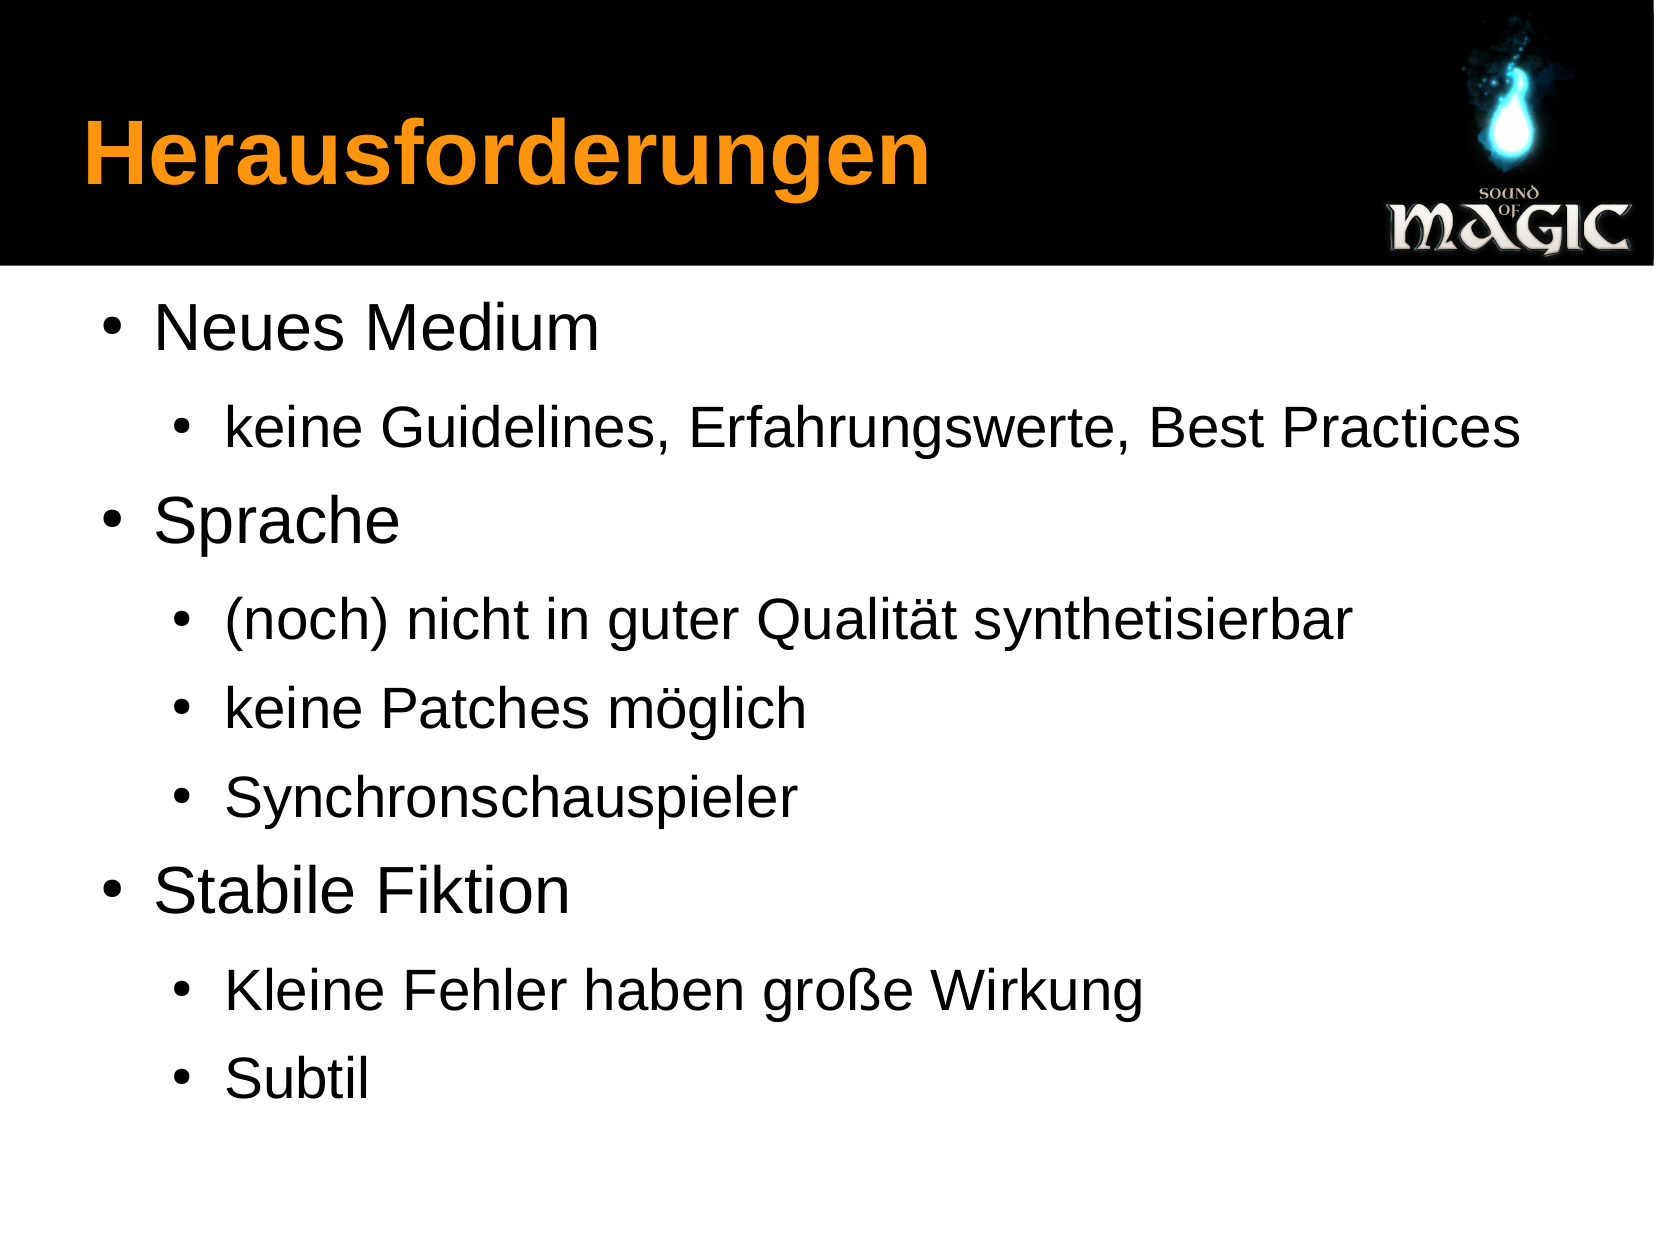

# Herausforderungen
Neues Medium
keine Guidelines, Erfahrungswerte, Best Practices
Sprache
(noch) nicht in guter Qualität synthetisierbar
keine Patches möglich
Synchronschauspieler
Stabile Fiktion
Kleine Fehler haben große Wirkung
Subtil